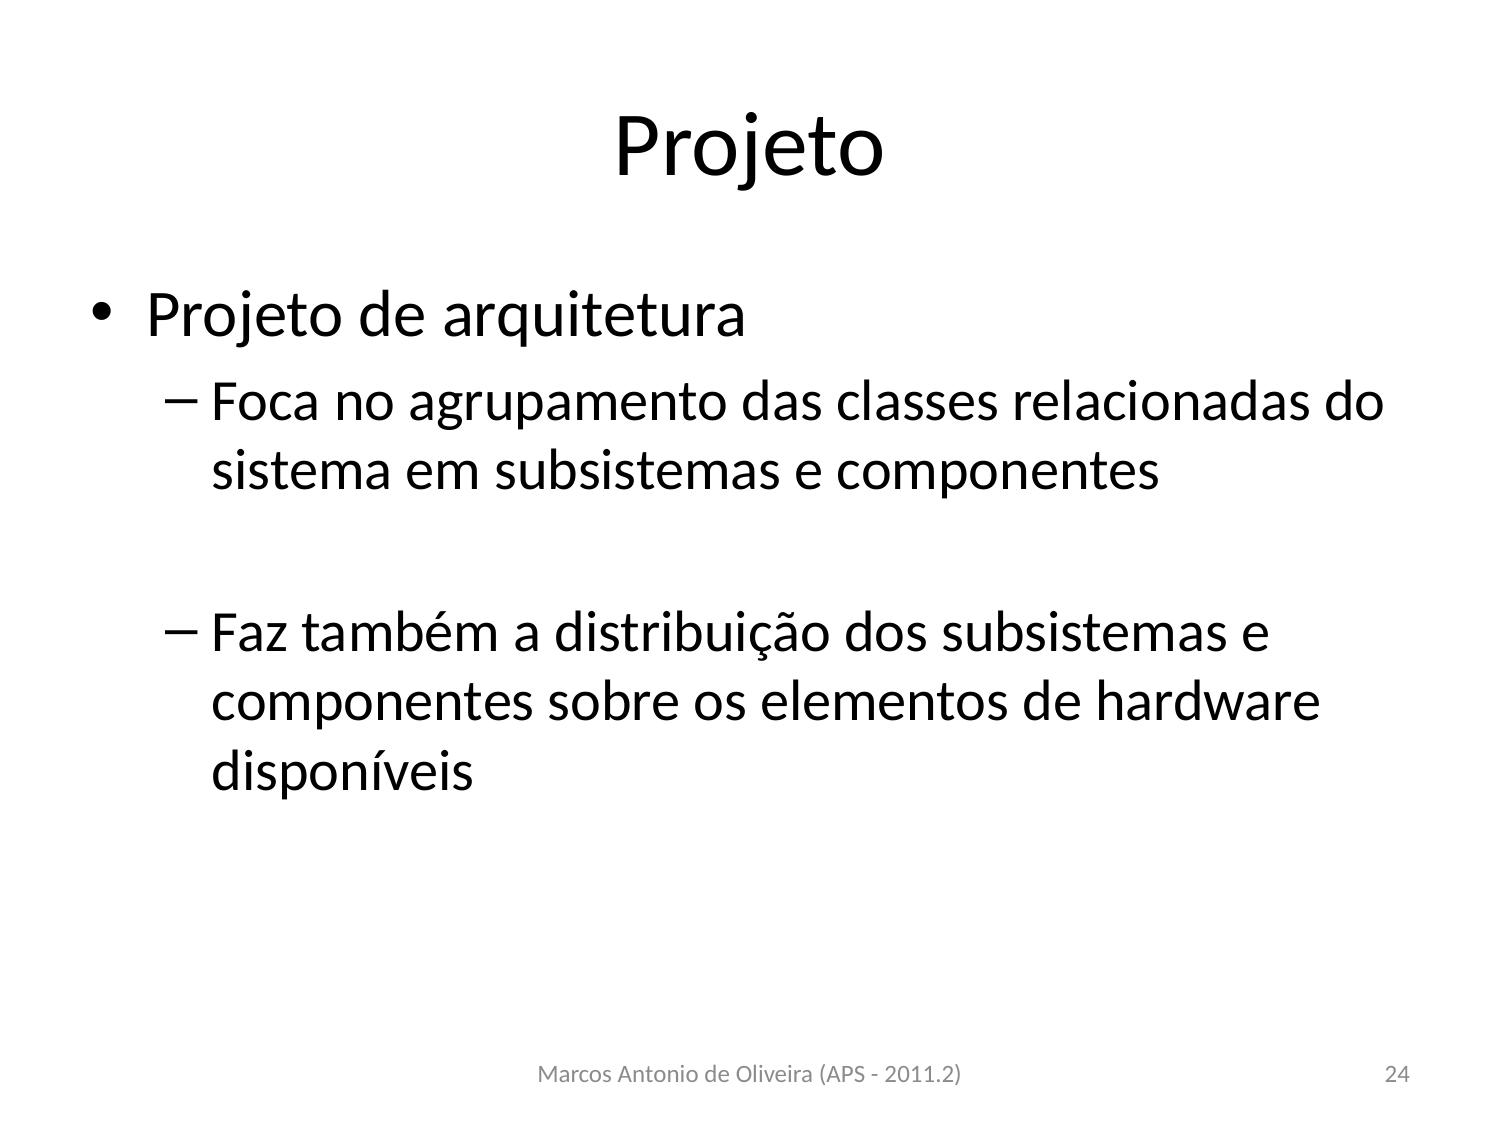

# Projeto
Projeto de arquitetura
Foca no agrupamento das classes relacionadas do sistema em subsistemas e componentes
Faz também a distribuição dos subsistemas e componentes sobre os elementos de hardware disponíveis
Marcos Antonio de Oliveira (APS - 2011.2)